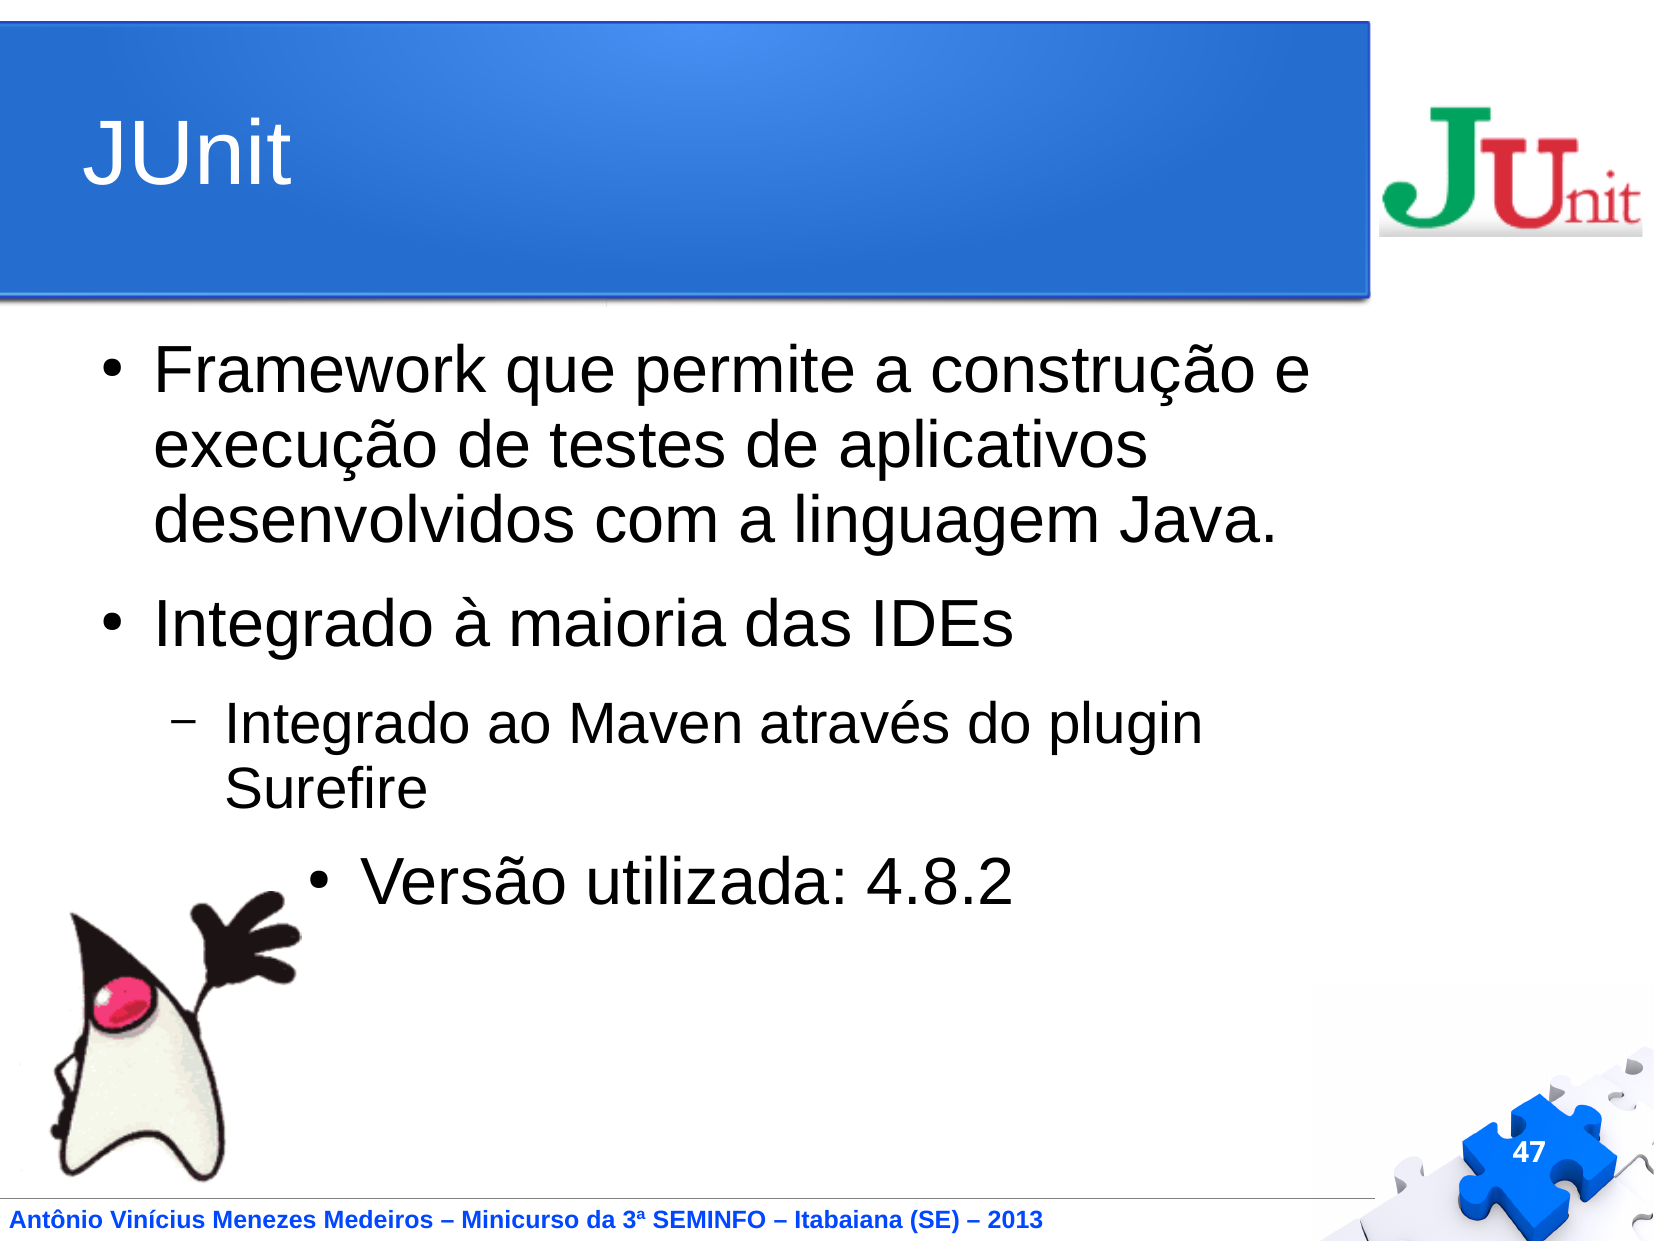

# JUnit
Framework que permite a construção e execução de testes de aplicativos desenvolvidos com a linguagem Java.
Integrado à maioria das IDEs
Integrado ao Maven através do plugin Surefire
Versão utilizada: 4.8.2
47